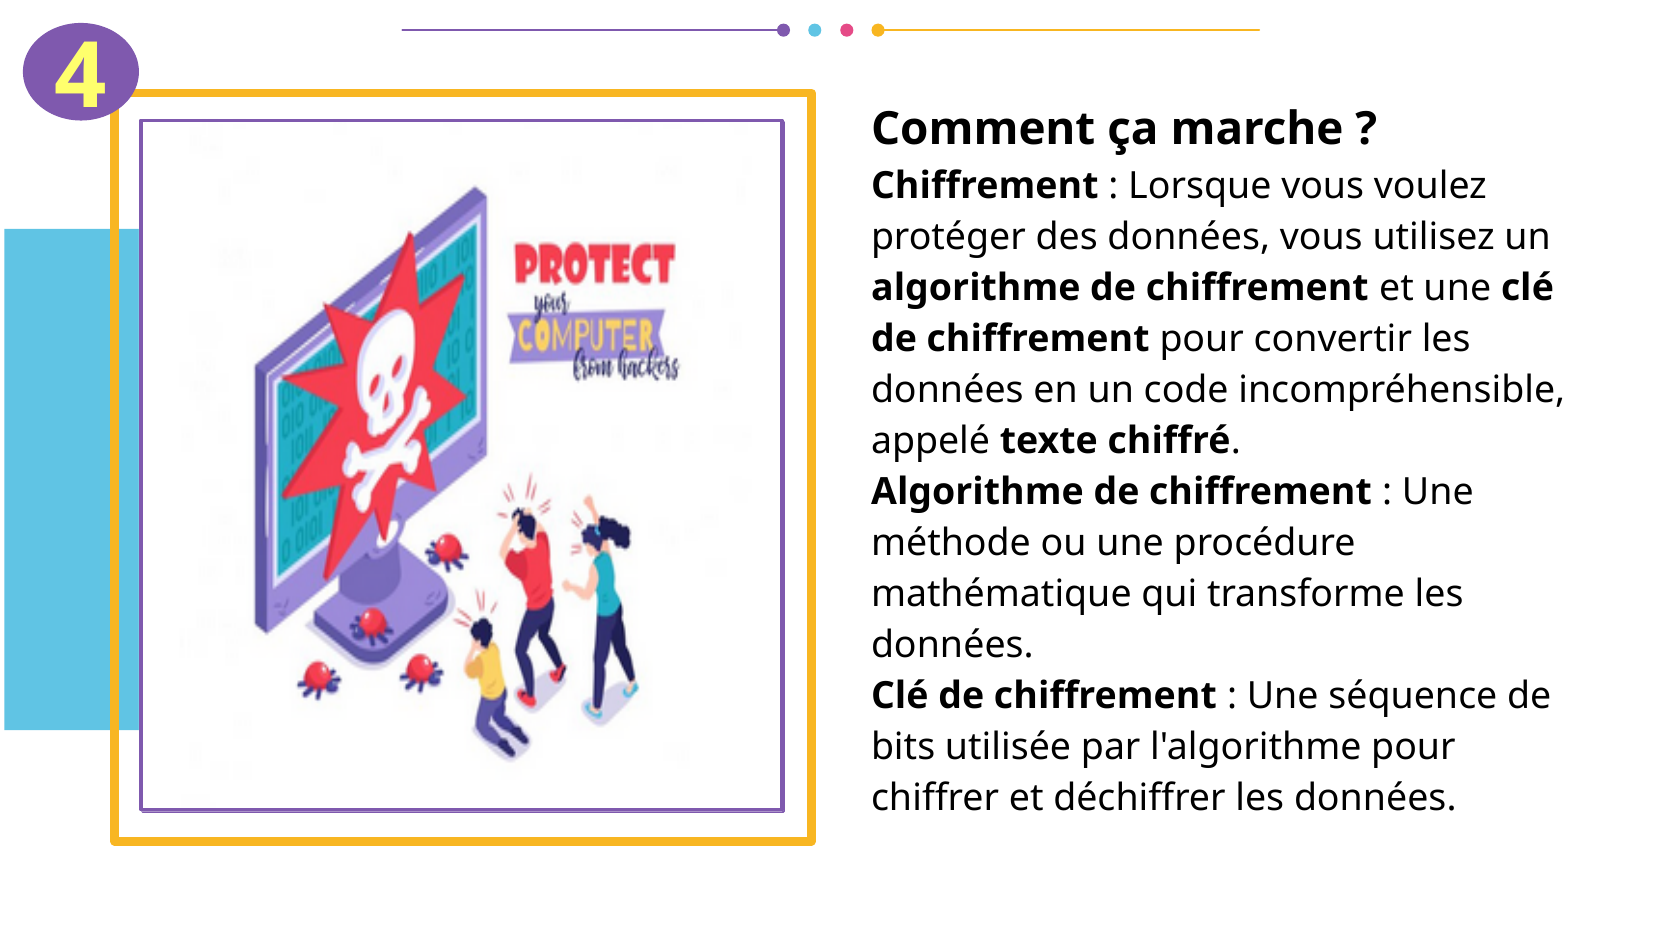

4
Comment ça marche ?Chiffrement : Lorsque vous voulez protéger des données, vous utilisez un algorithme de chiffrement et une clé de chiffrement pour convertir les données en un code incompréhensible, appelé texte chiffré.
Algorithme de chiffrement : Une méthode ou une procédure mathématique qui transforme les données.
Clé de chiffrement : Une séquence de bits utilisée par l'algorithme pour chiffrer et déchiffrer les données.